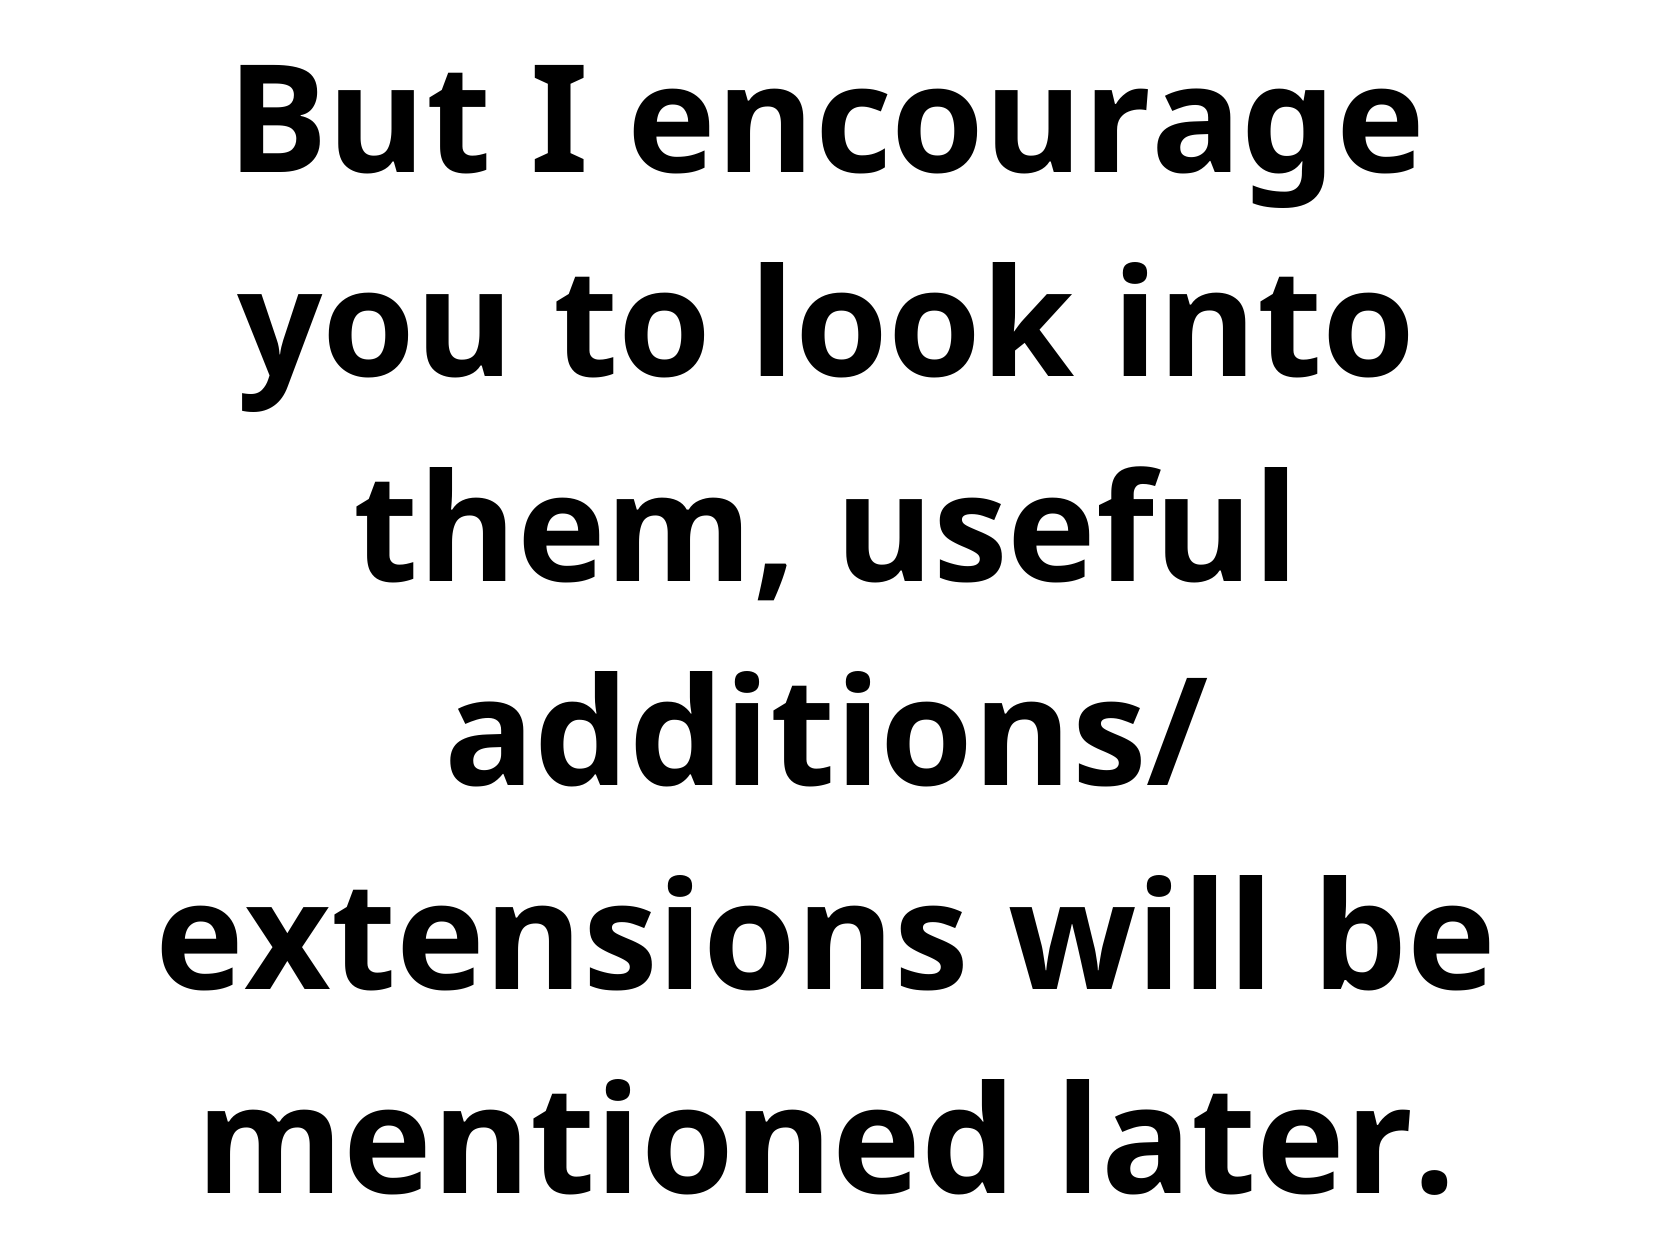

# But I encourage you to look into them, useful additions/ extensions will be mentioned later.